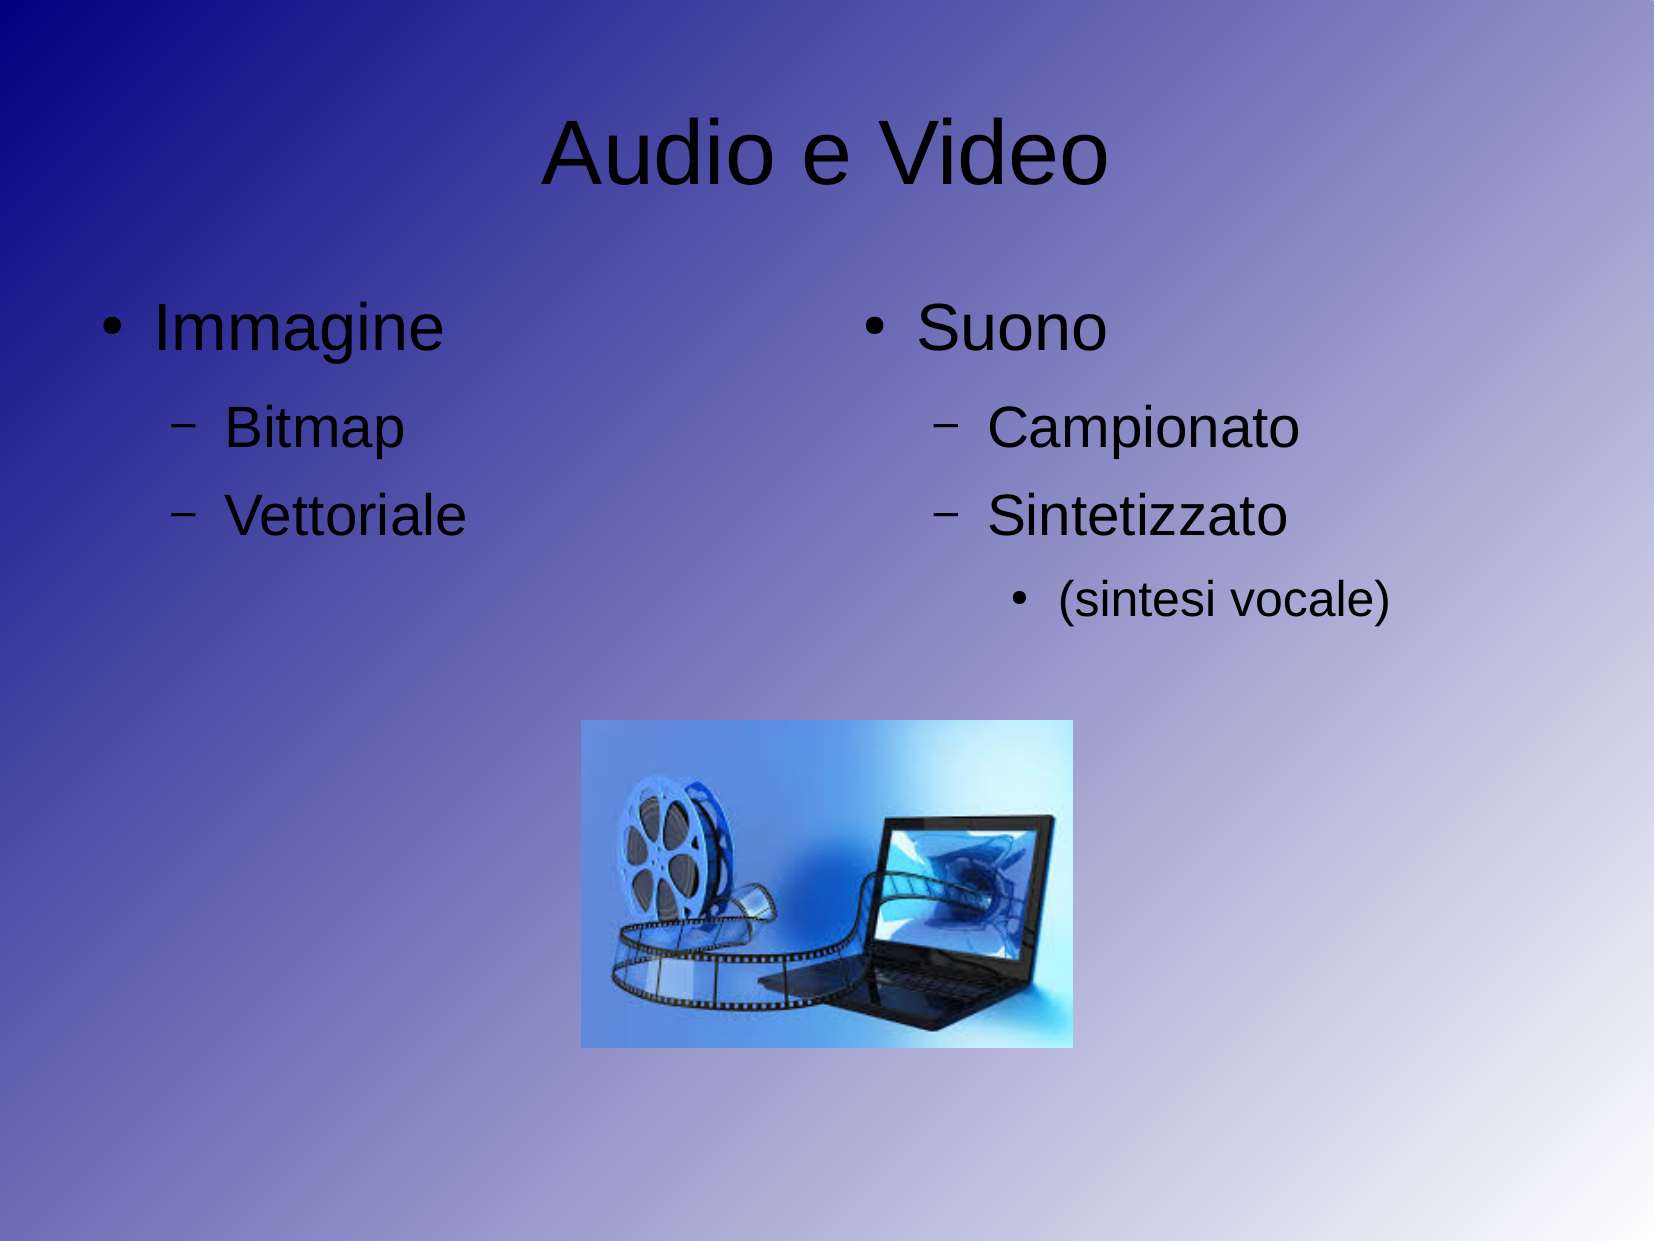

# Audio e Video
Immagine
Bitmap
Vettoriale
Suono
Campionato
Sintetizzato
(sintesi vocale)